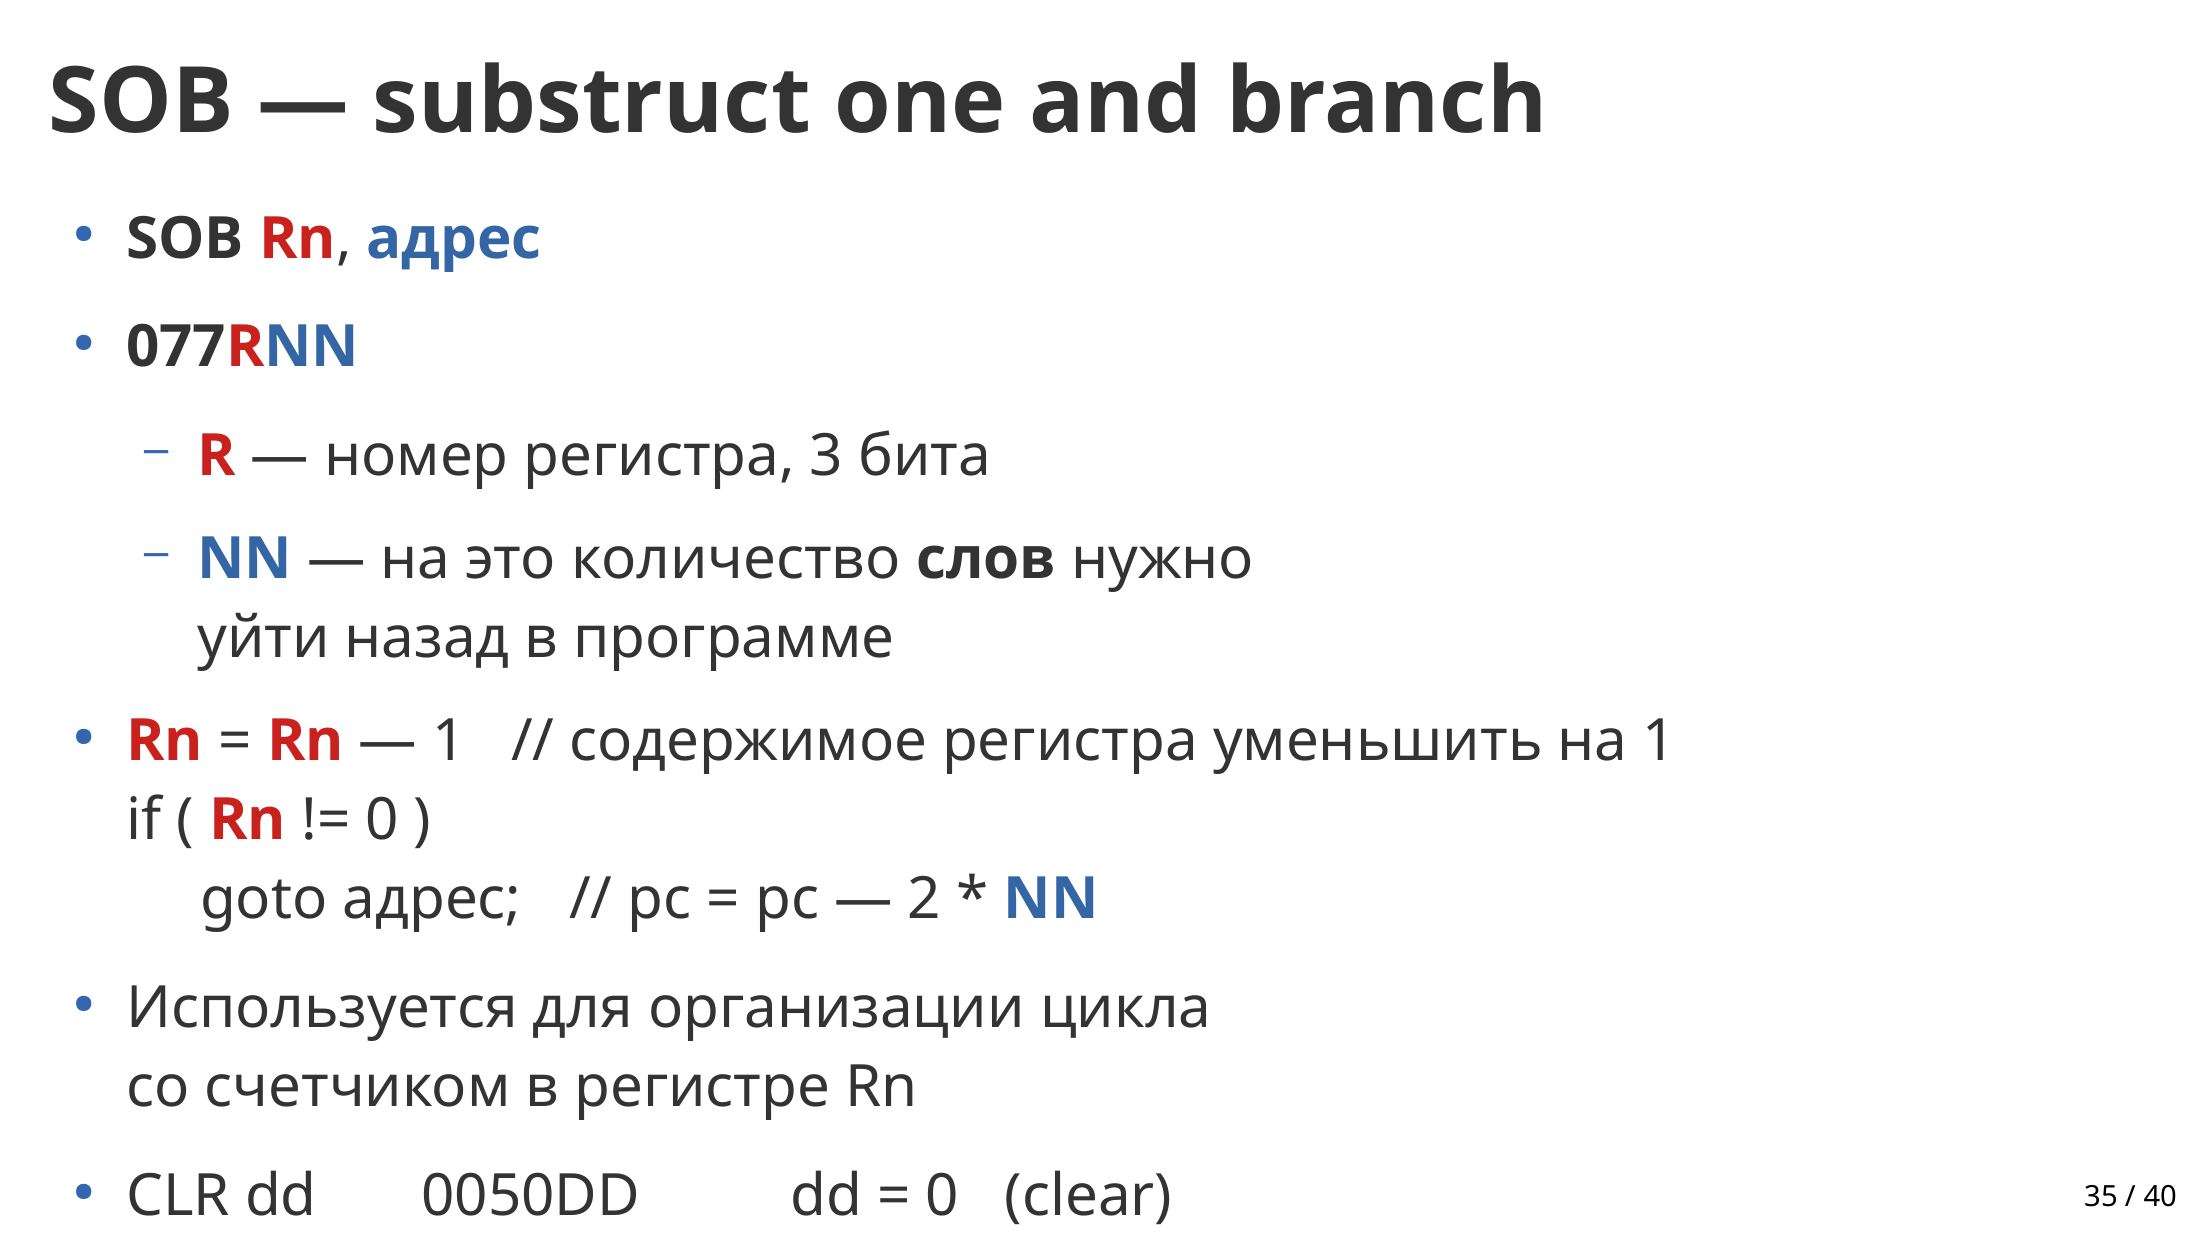

# SOB — substruct one and branch
SOB Rn, адрес
077RNN
R — номер регистра, 3 бита
NN — на это количество слов нужно
уйти назад в программе
Rn = Rn — 1 // содержимое регистра уменьшить на 1
if ( Rn != 0 )
	goto адрес;	// pc = pc — 2 * NN
Используется для организации цикла
со счетчиком в регистре Rn
CLR dd		0050DD			dd = 0 (clear)
35